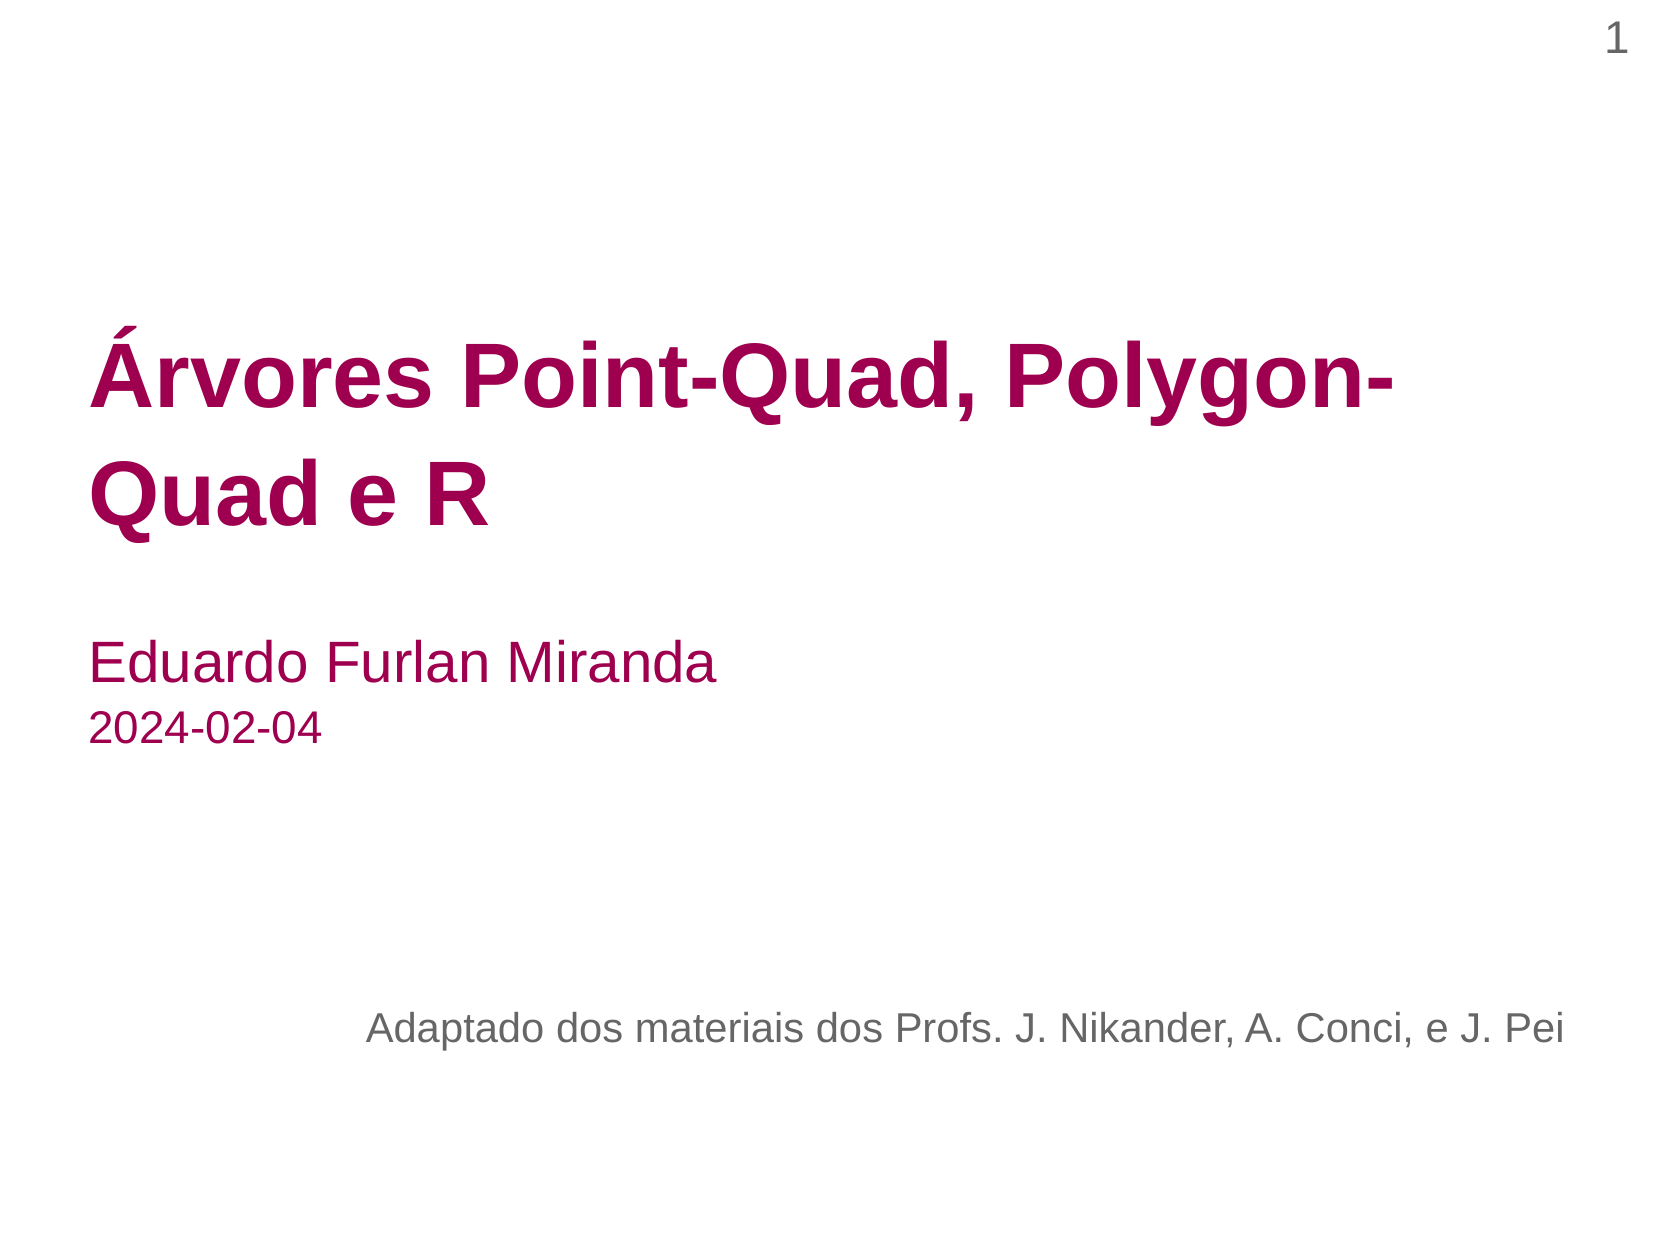

1
# Árvores Point-Quad, Polygon-Quad e R Eduardo Furlan Miranda 2024-02-04
Adaptado dos materiais dos Profs. J. Nikander, A. Conci, e J. Pei